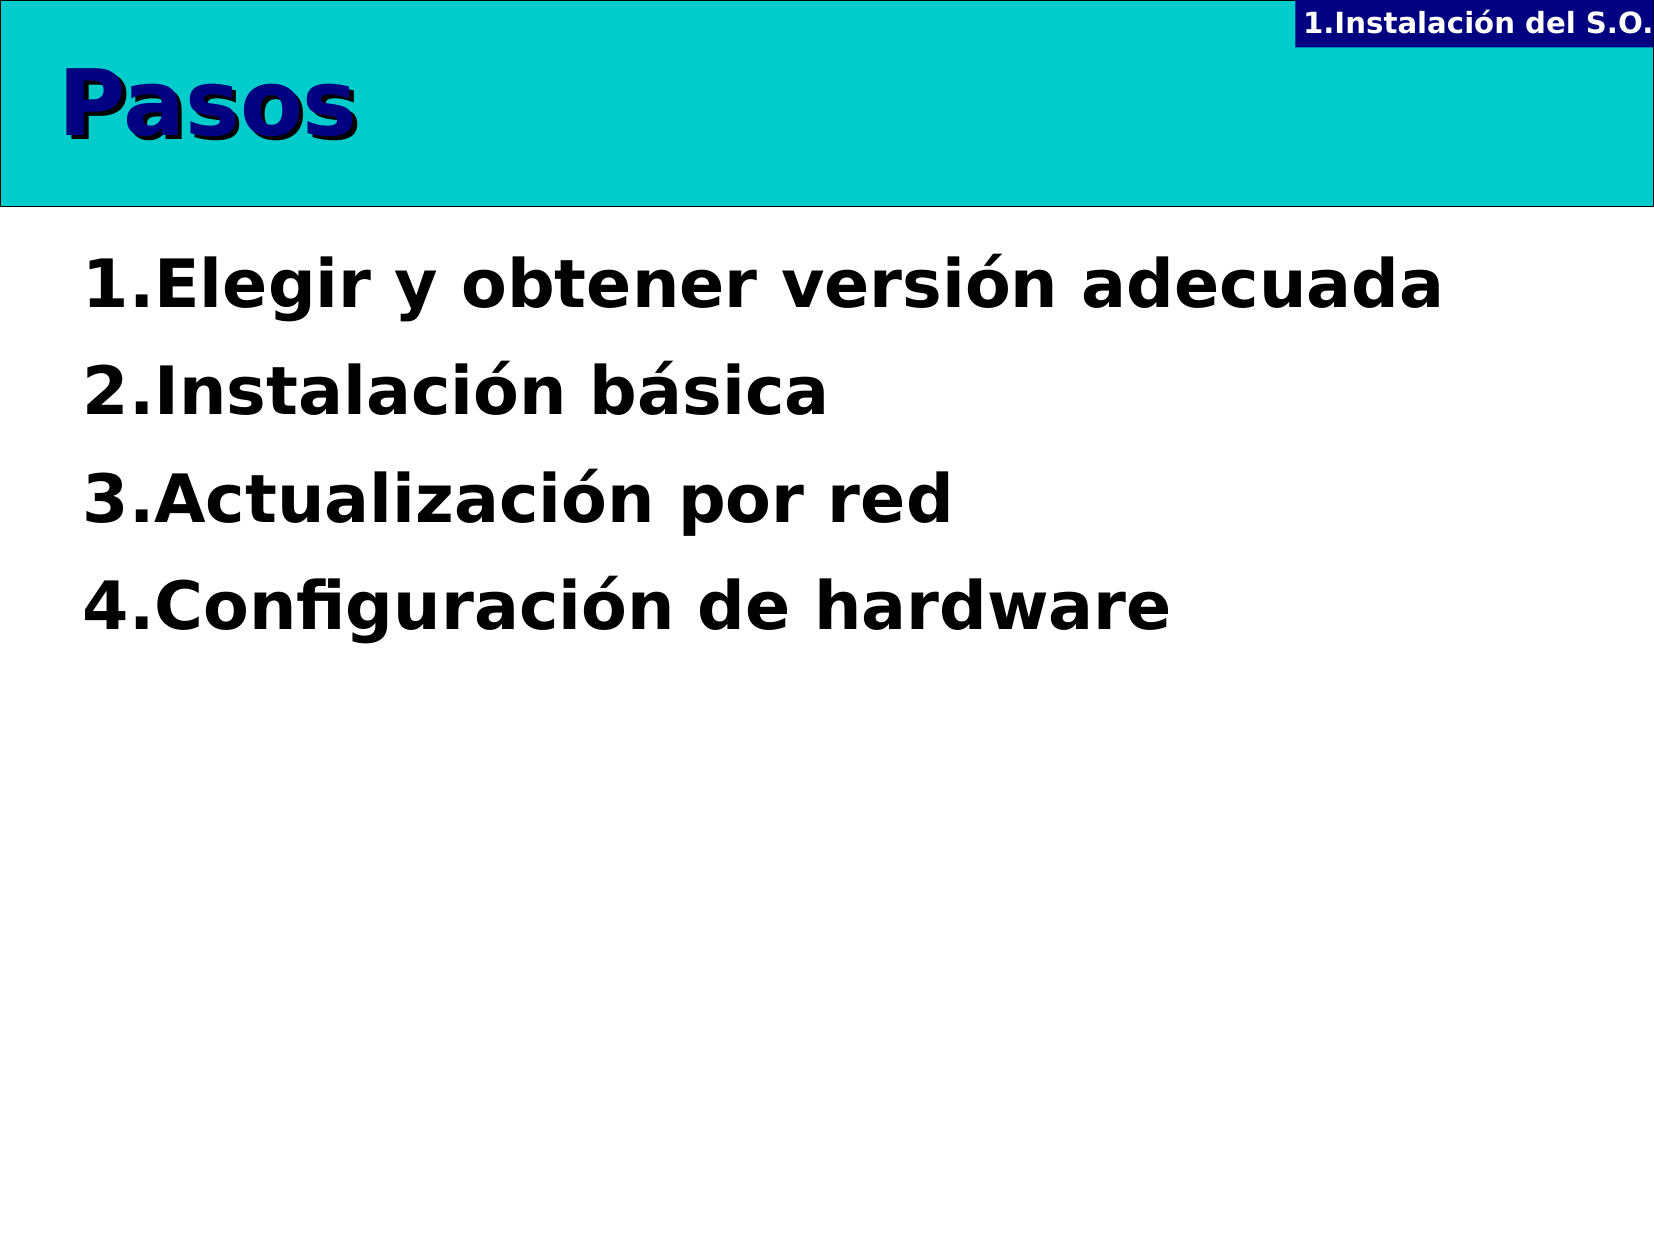

1.Instalación del S.O.
# Pasos
1.Elegir y obtener versión adecuada
2.Instalación básica
3.Actualización por red
4.Configuración de hardware